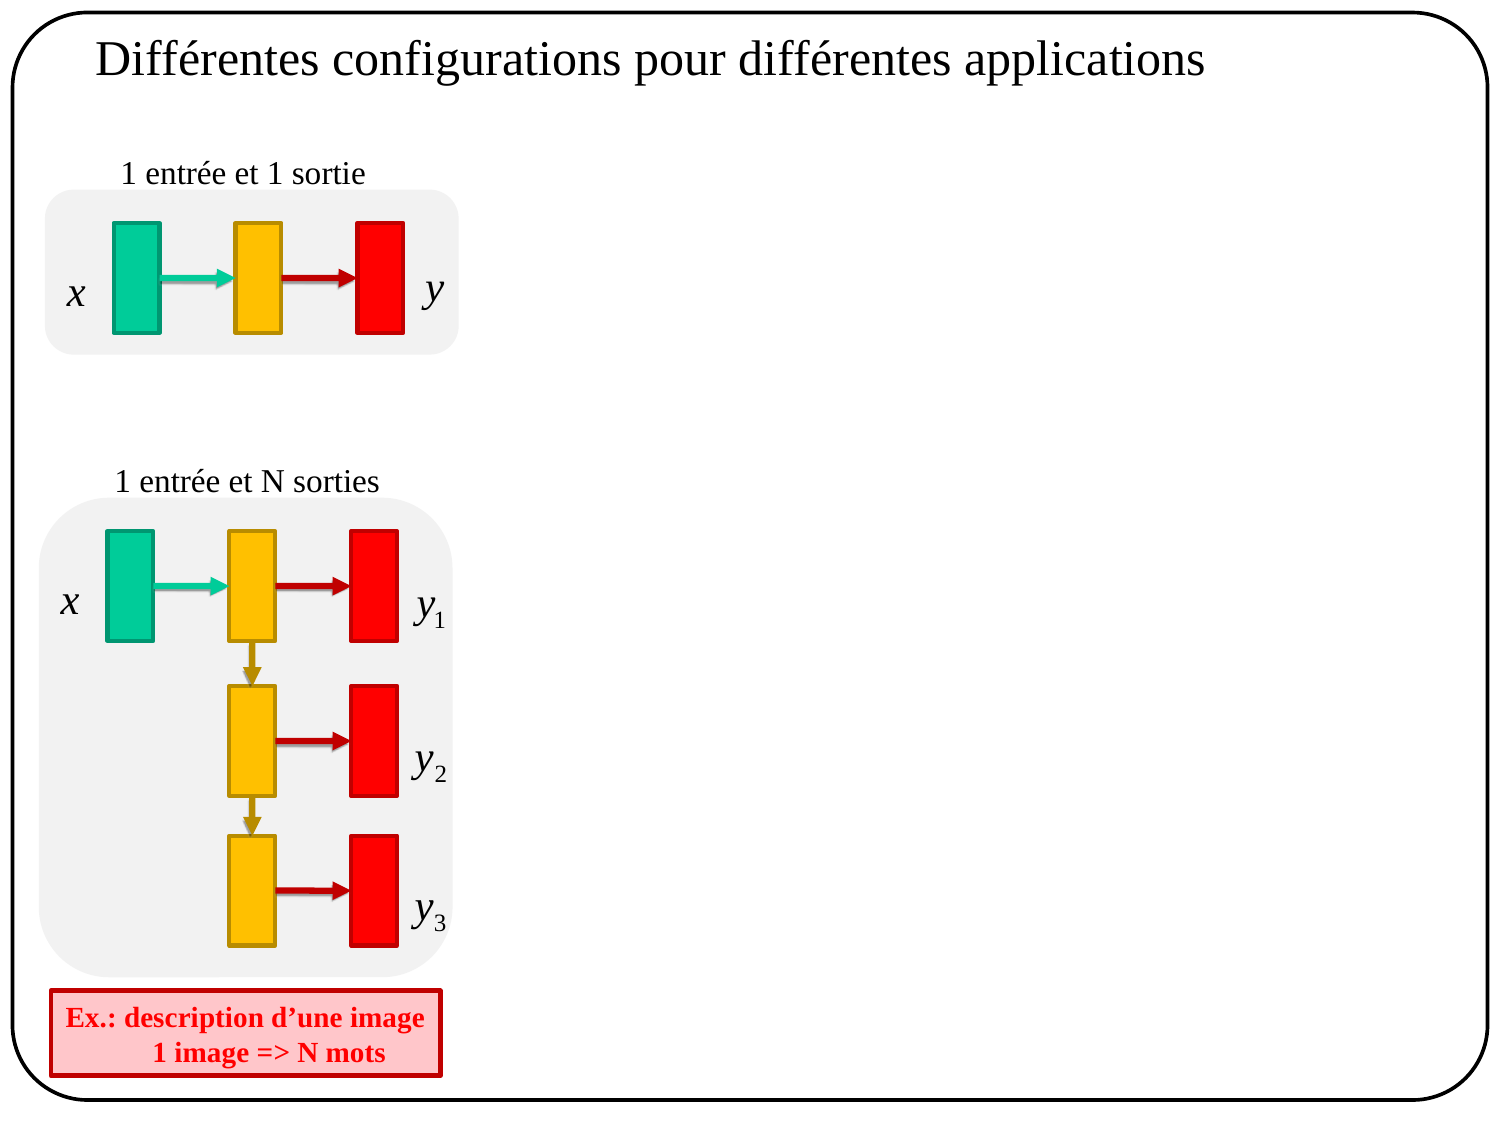

Différentes configurations pour différentes applications
1 entrée et 1 sortie
1 entrée et N sorties
Ex.: description d’une image
 1 image => N mots